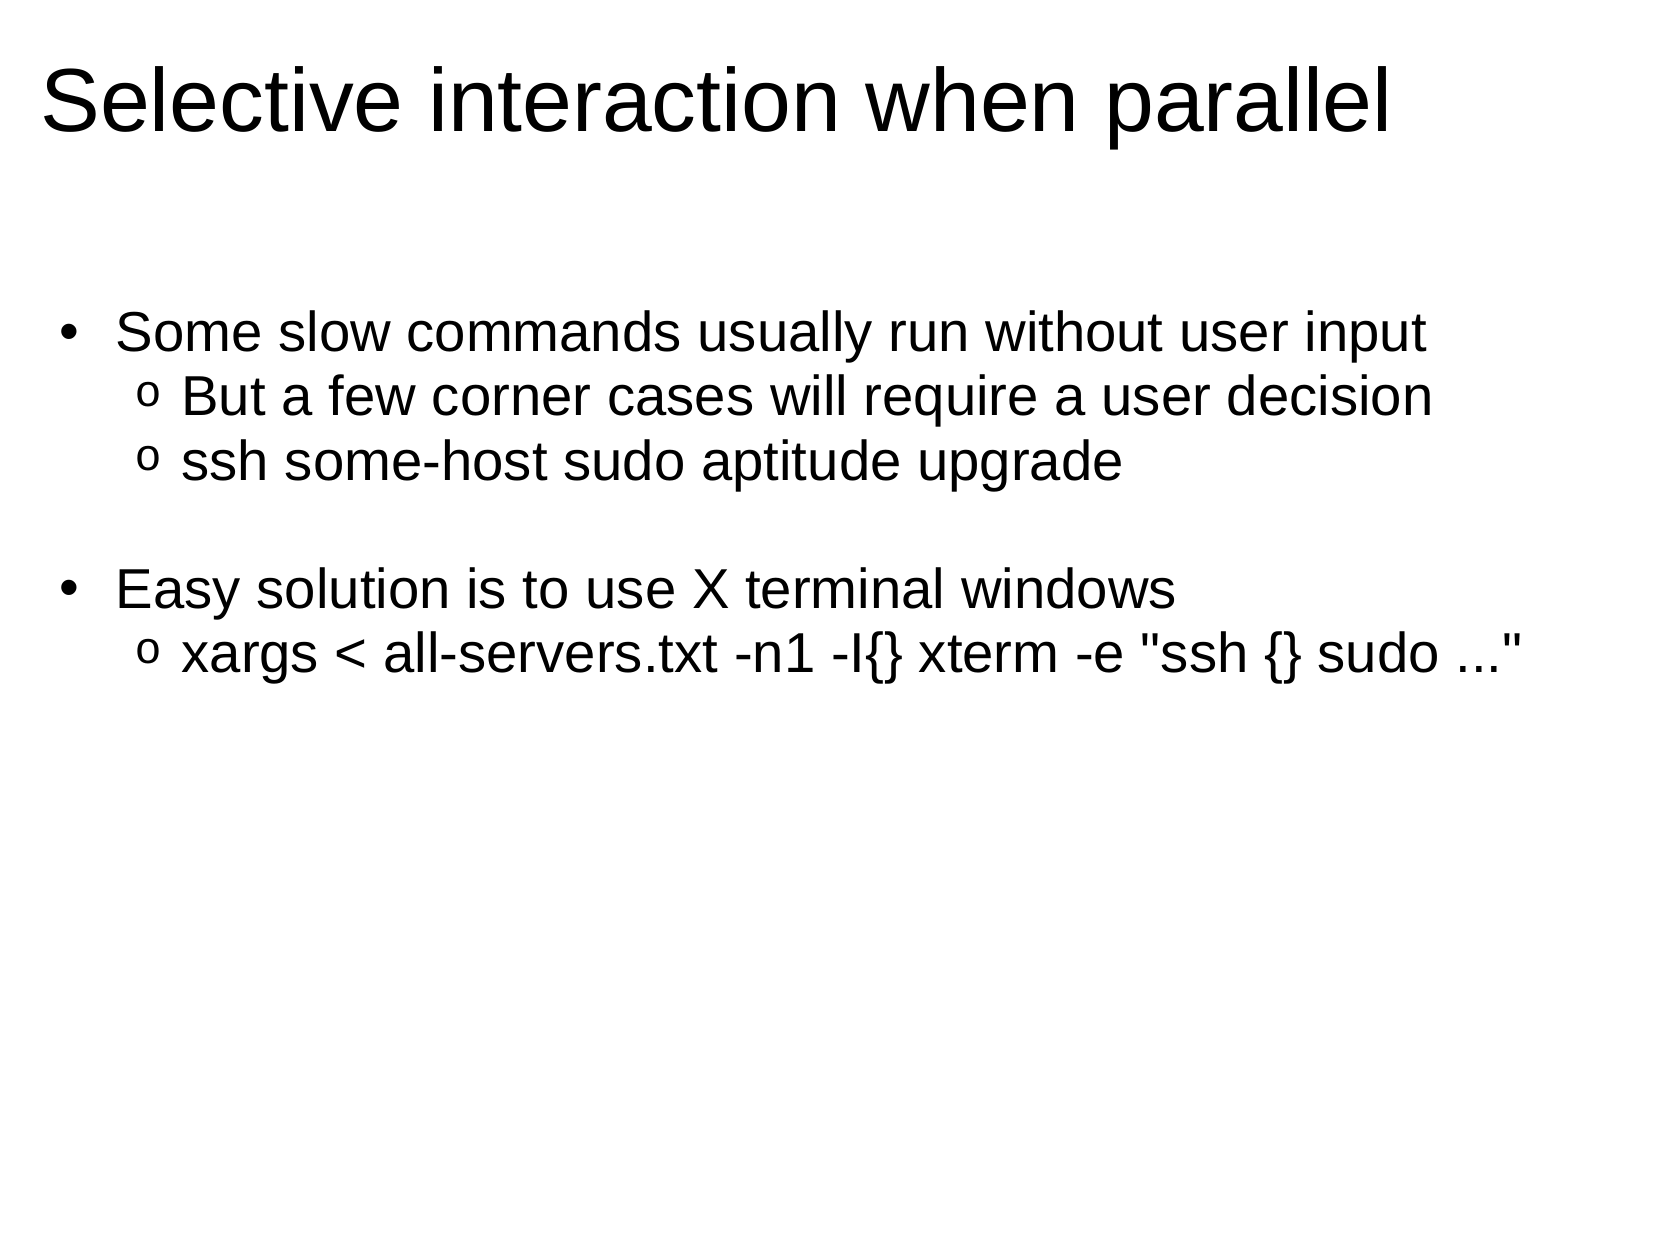

# Selective interaction when parallel
Some slow commands usually run without user input
But a few corner cases will require a user decision
ssh some-host sudo aptitude upgrade
Easy solution is to use X terminal windows
xargs < all-servers.txt -n1 -I{} xterm -e "ssh {} sudo ..."